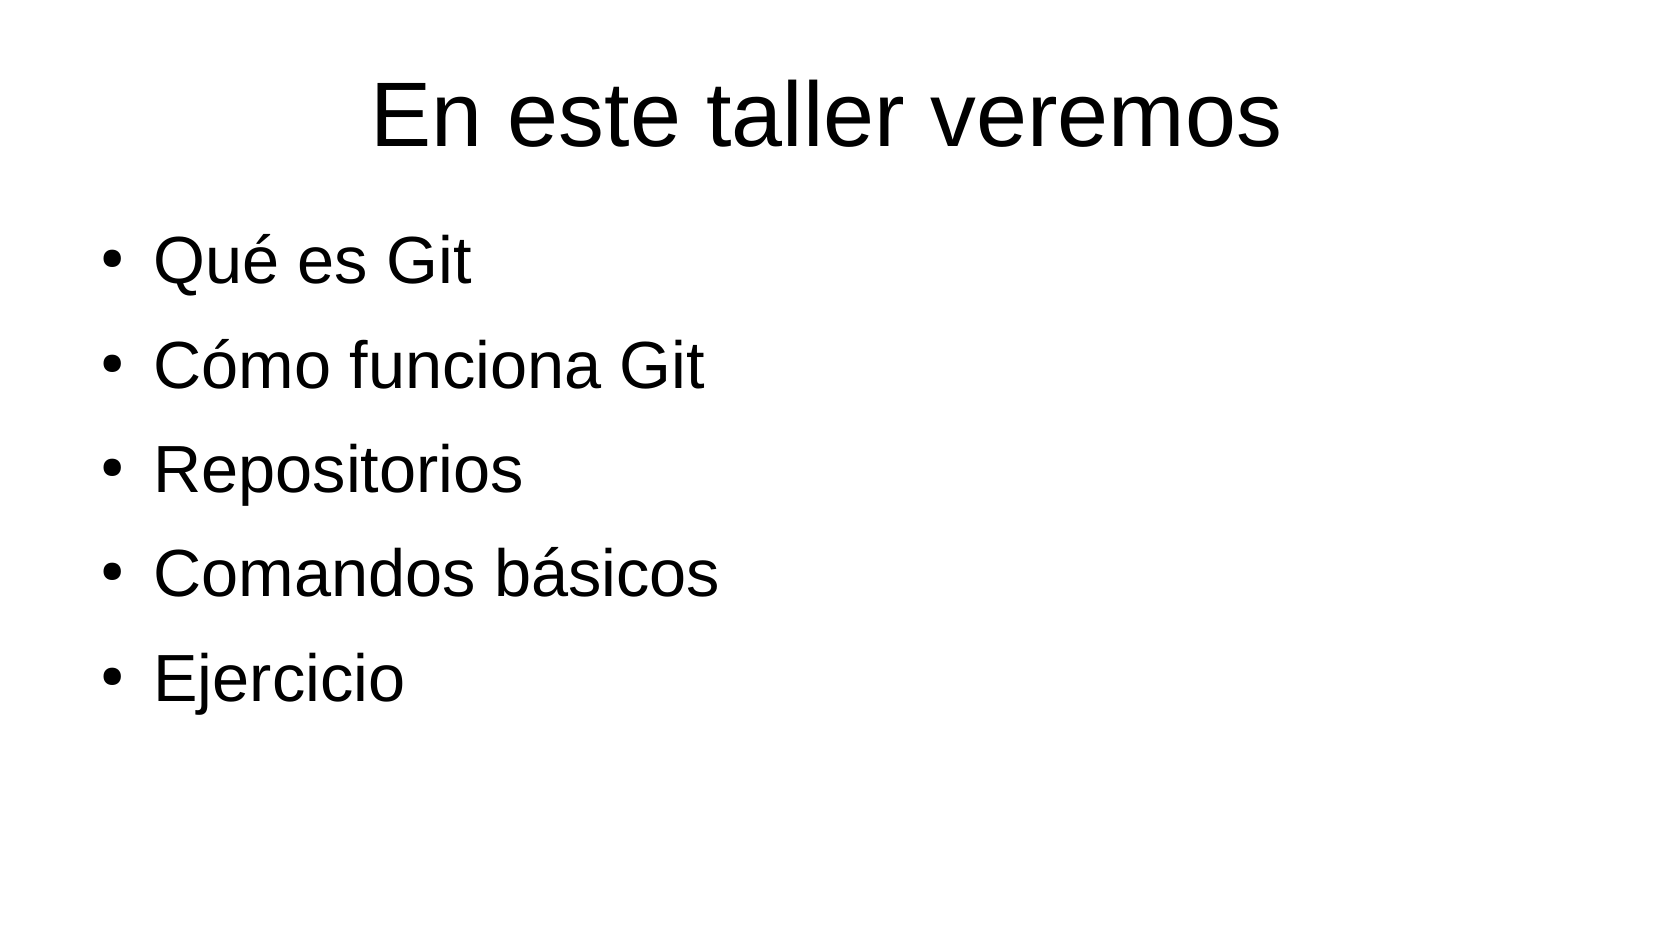

# En este taller veremos
Qué es Git
Cómo funciona Git
Repositorios
Comandos básicos
Ejercicio